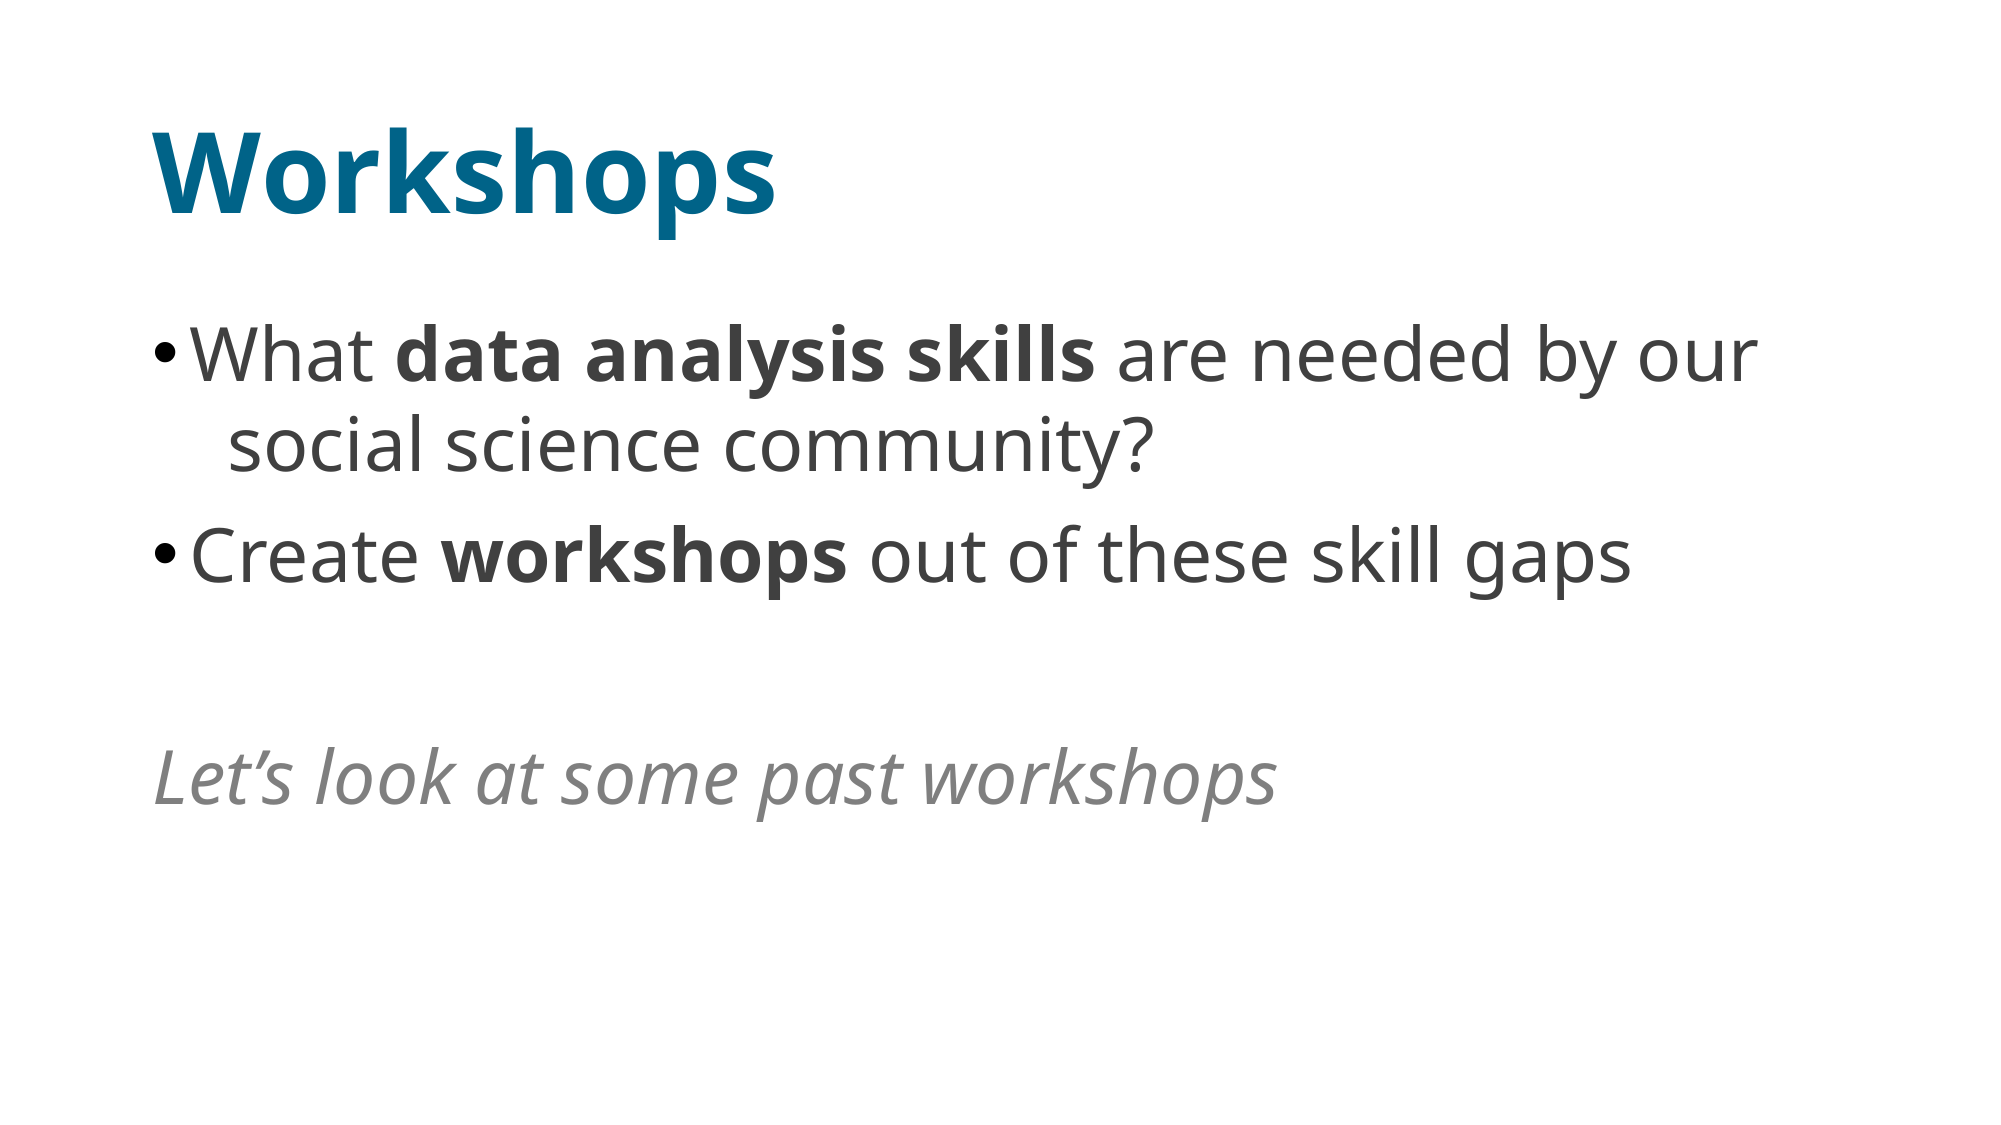

# Workshops
What data analysis skills are needed by our social science community?
Create workshops out of these skill gaps
Let’s look at some past workshops